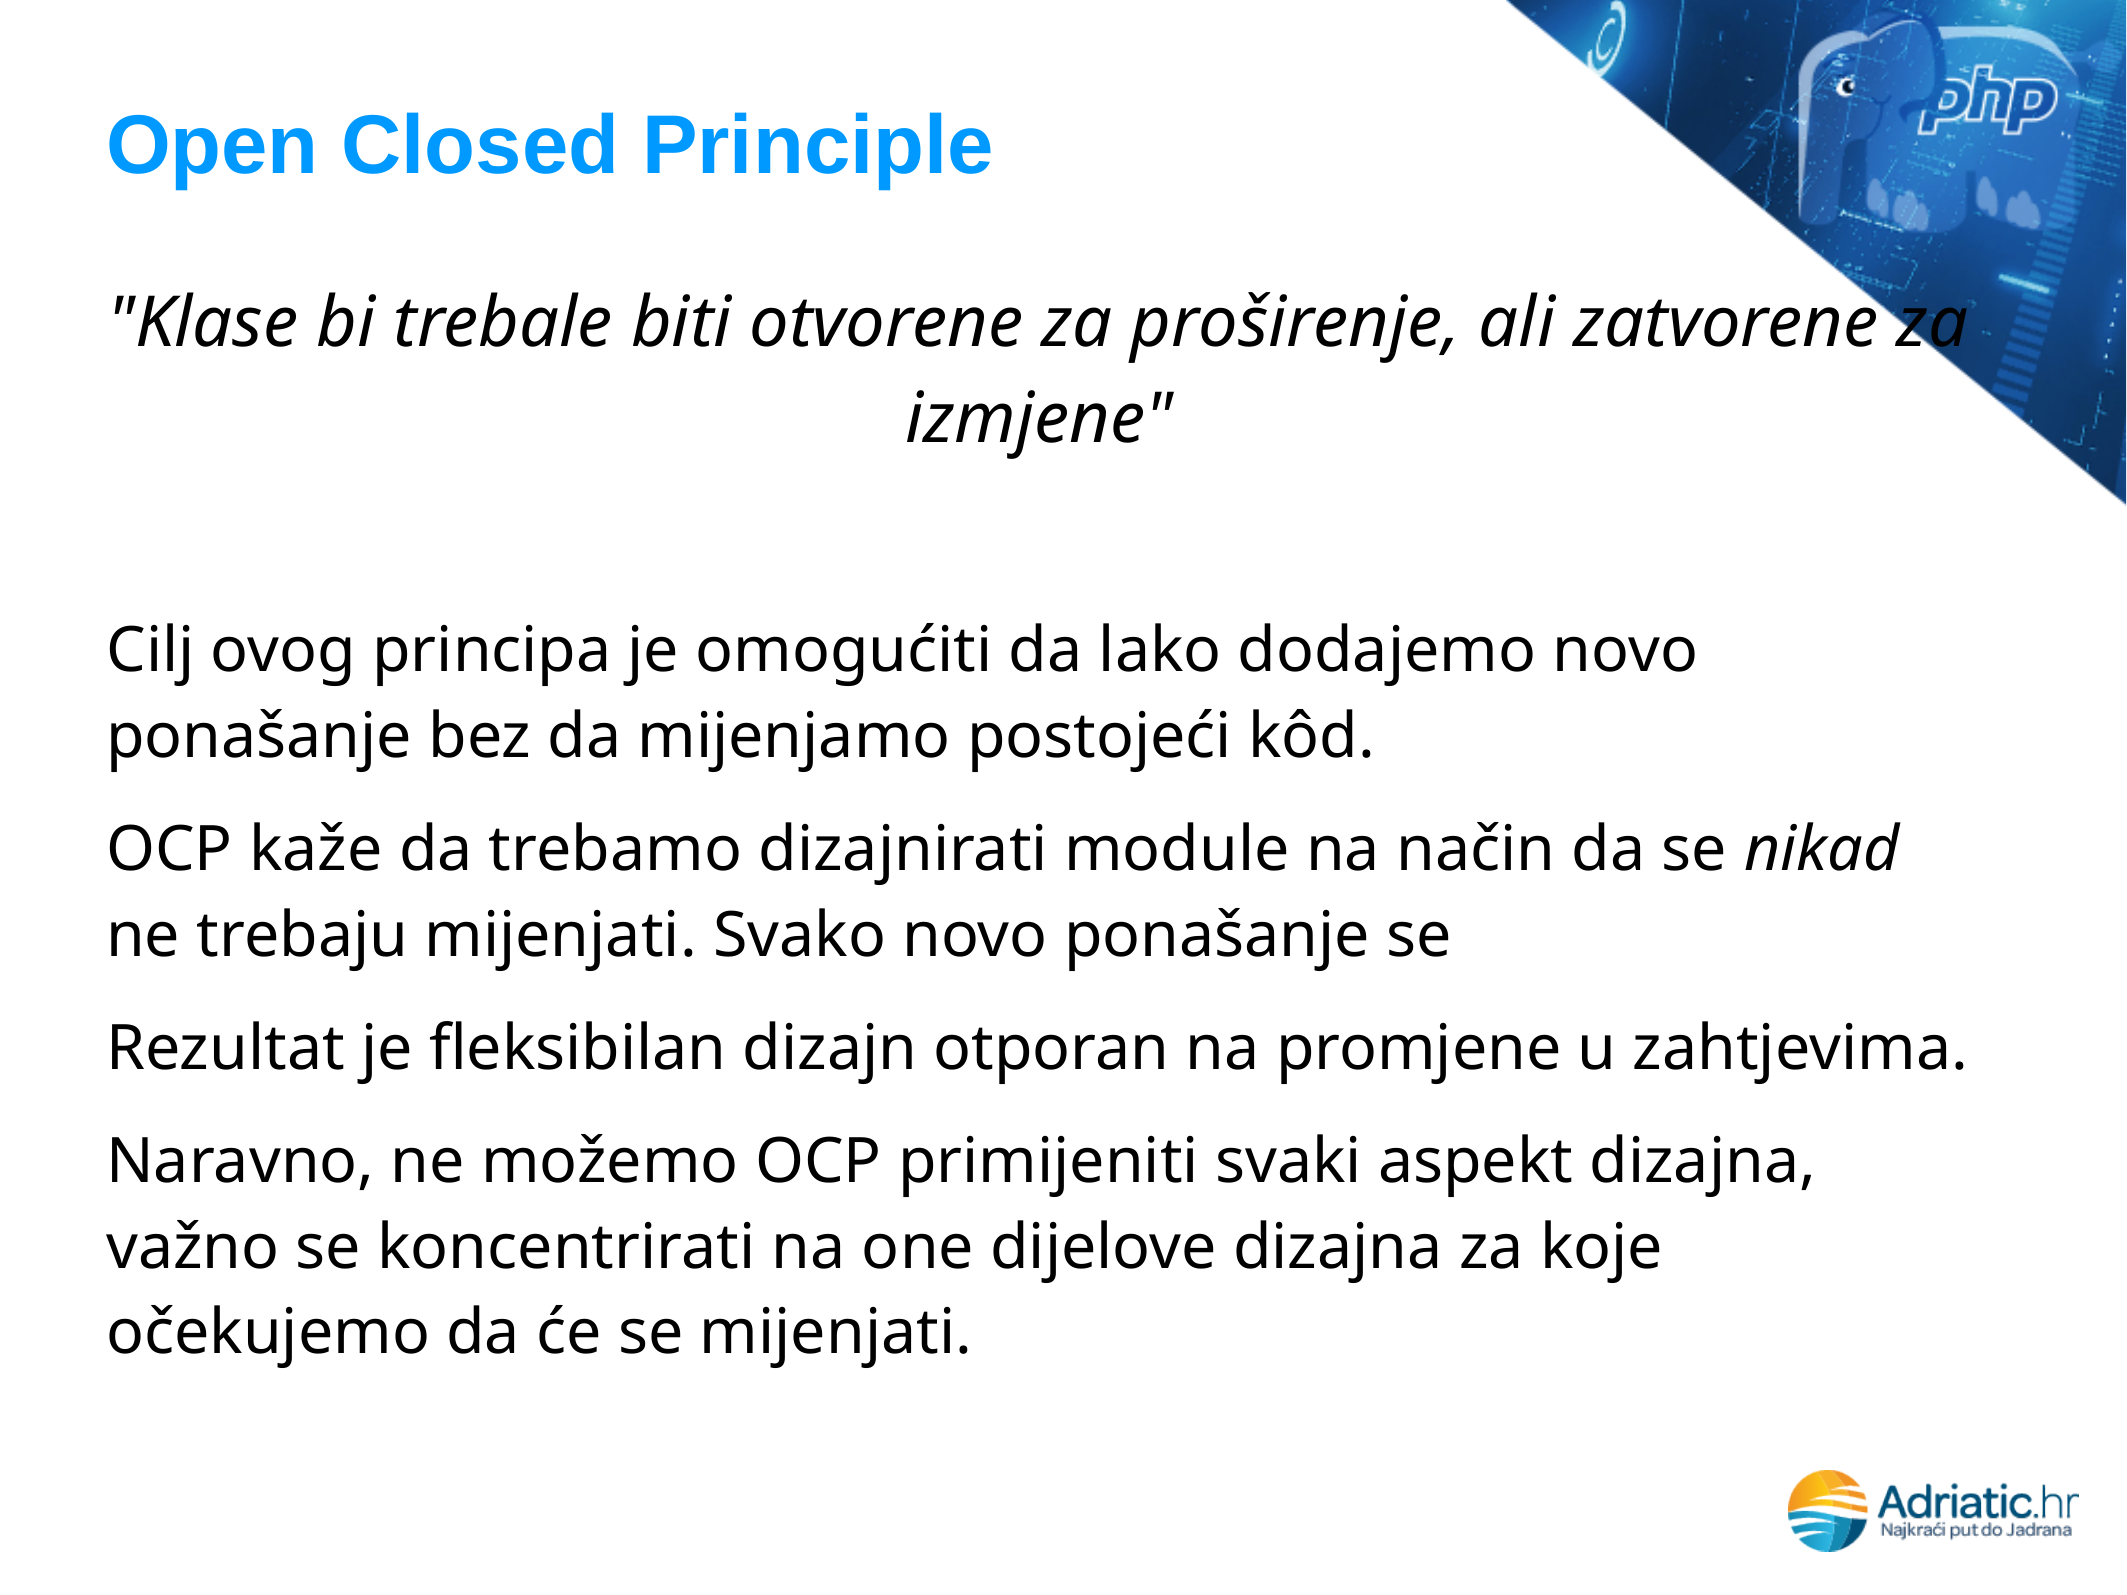

# Open Closed Principle
"Klase bi trebale biti otvorene za proširenje, ali zatvorene za izmjene"
Cilj ovog principa je omogućiti da lako dodajemo novo ponašanje bez da mijenjamo postojeći kôd.
OCP kaže da trebamo dizajnirati module na način da se nikad ne trebaju mijenjati. Svako novo ponašanje se
Rezultat je fleksibilan dizajn otporan na promjene u zahtjevima.
Naravno, ne možemo OCP primijeniti svaki aspekt dizajna, važno se koncentrirati na one dijelove dizajna za koje očekujemo da će se mijenjati.